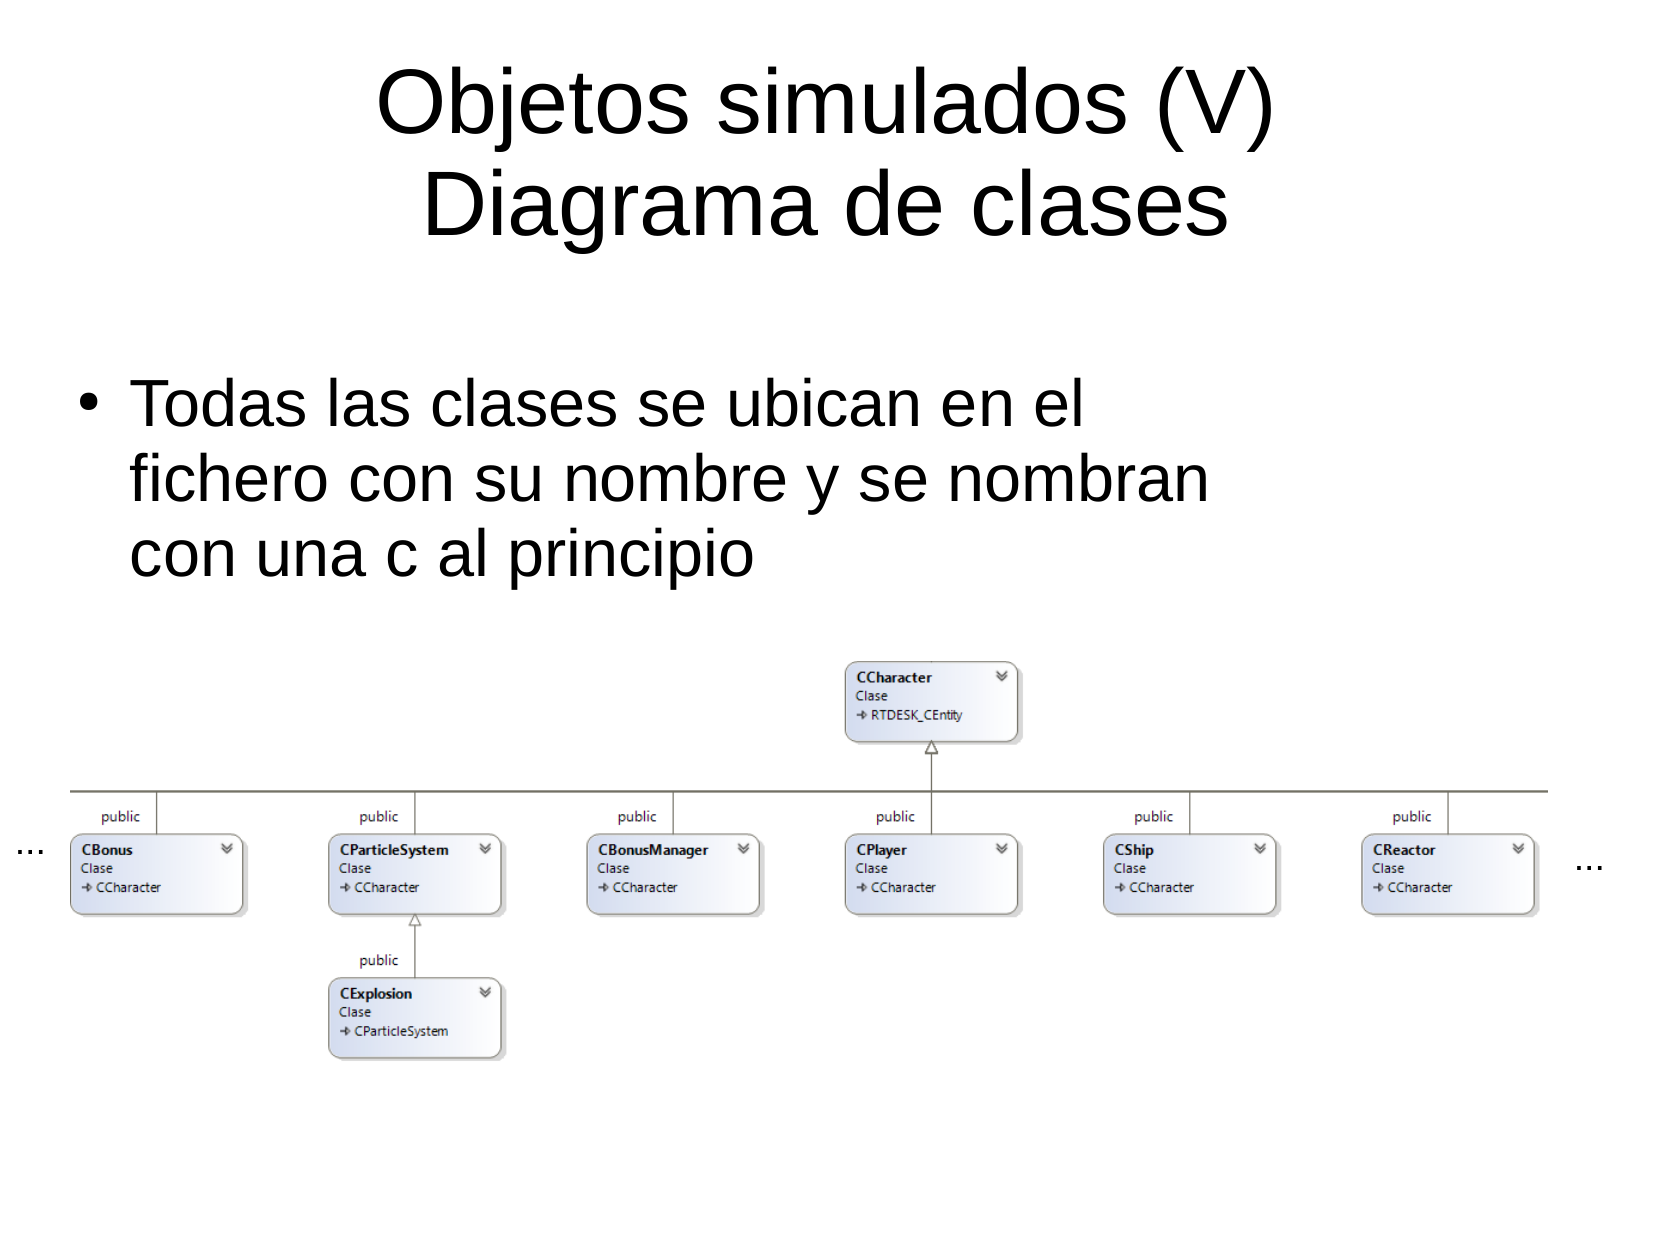

# Objetos simulados (V) Diagrama de clases
Todas las clases se ubican en el
fichero con su nombre y se nombran
con una c al principio
...
...